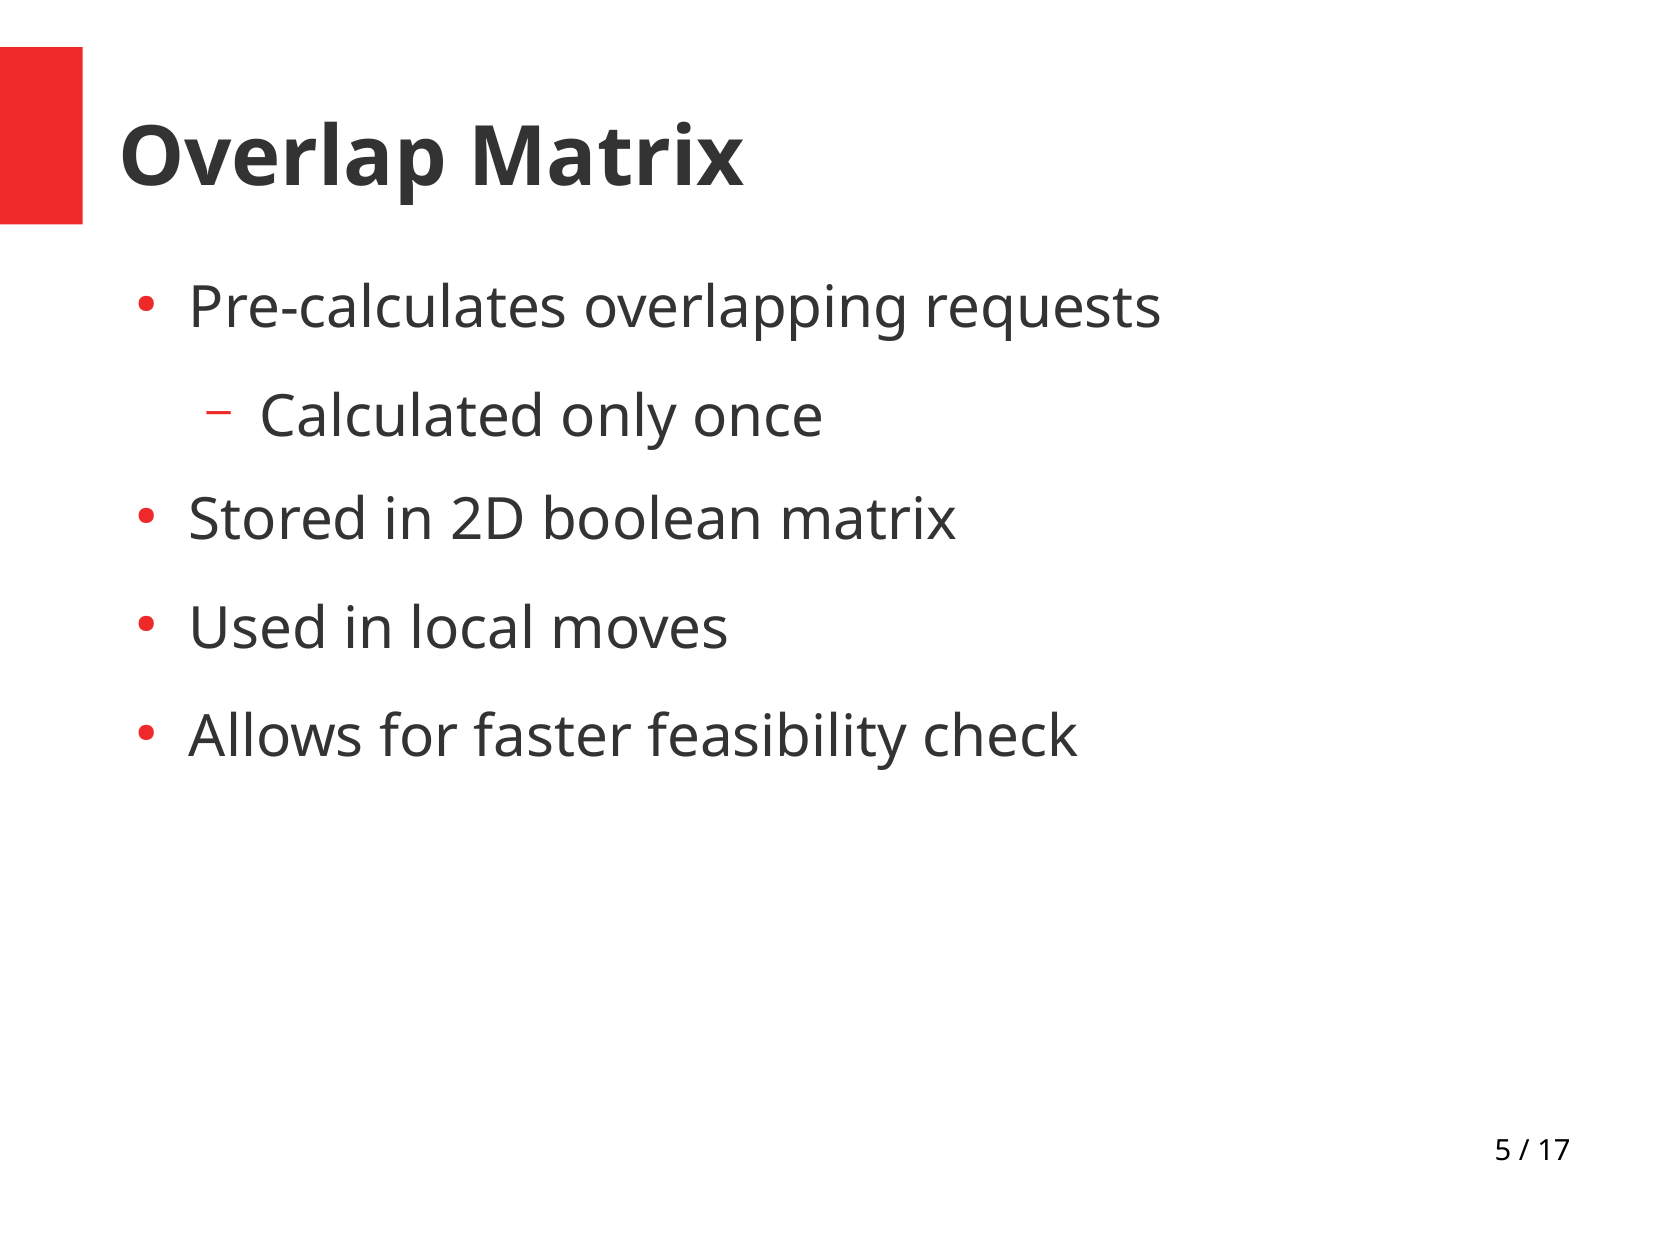

# Overlap Matrix
Pre-calculates overlapping requests
Calculated only once
Stored in 2D boolean matrix
Used in local moves
Allows for faster feasibility check
5